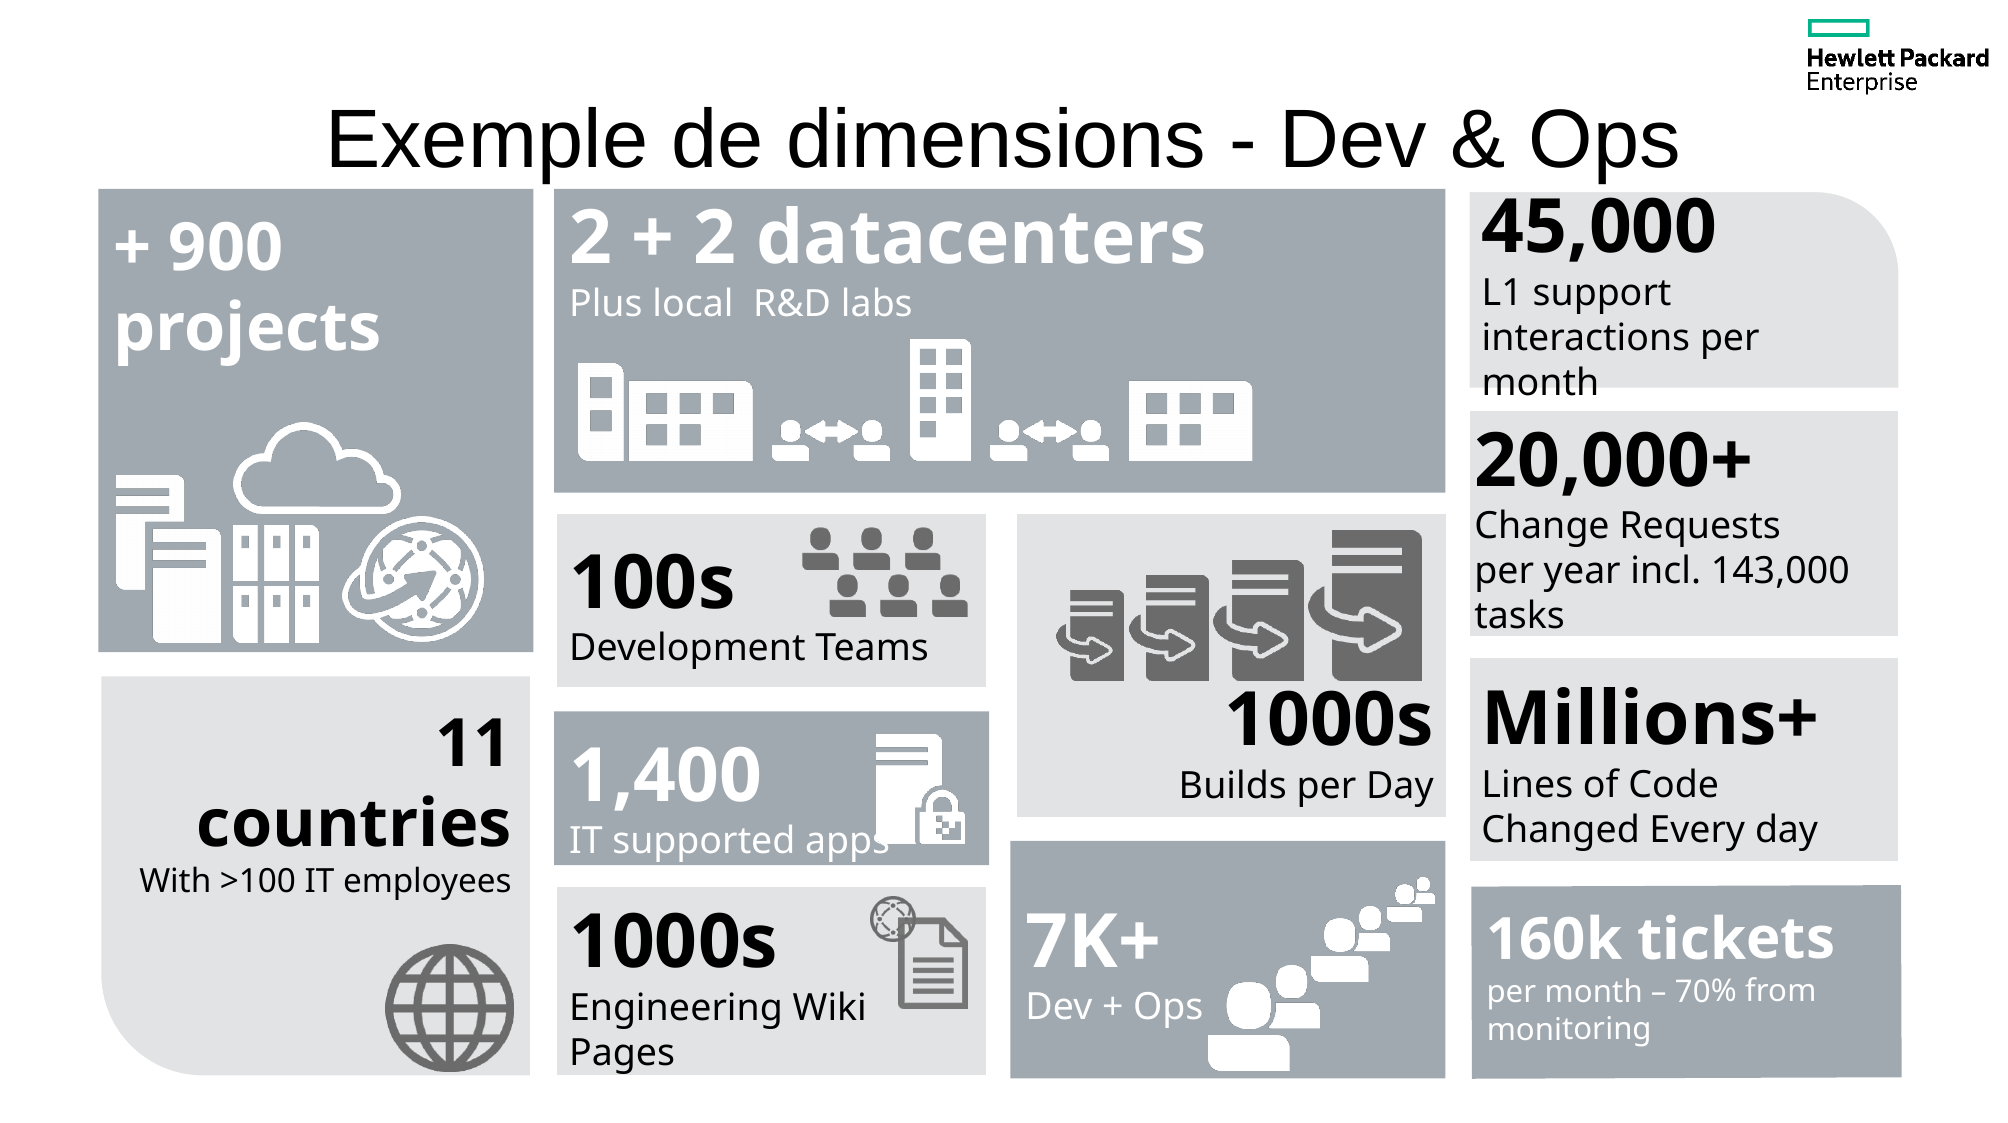

# Exemple de dimensions - Dev & Ops
+ 900 projects
2 + 2 datacenters
Plus local R&D labs
45,000
L1 support interactions per month
20,000+
Change Requests
per year incl. 143,000 tasks
100s
Development Teams
1000s
Builds per Day
Millions+
Lines of Code
Changed Every day
11 countries
With >100 IT employees
1,400
IT supported apps
7K+
Dev + Ops
1000s
Engineering Wiki Pages
160k tickets
per month – 70% from monitoring